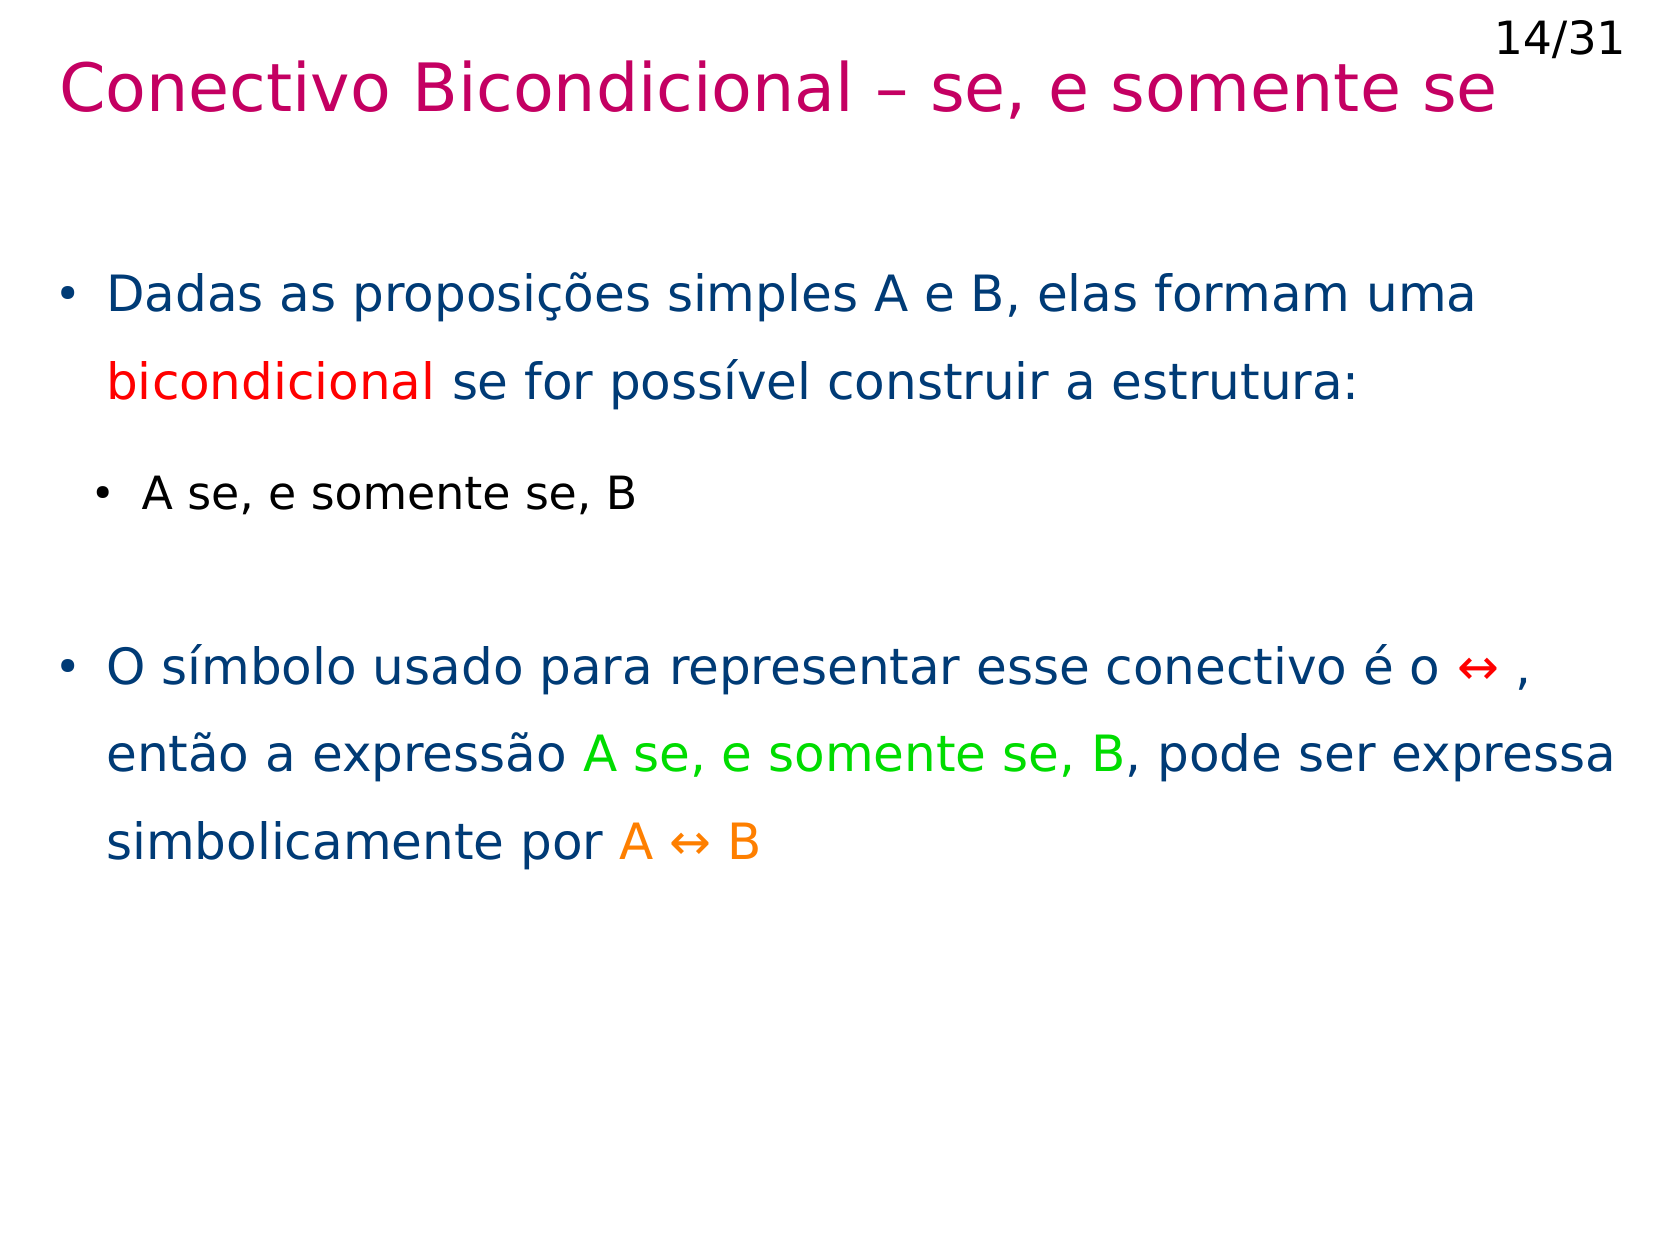

# Conectivo Bicondicional – se, e somente se
14
Dadas as proposições simples A e B, elas formam uma bicondicional se for possível construir a estrutura:
A se, e somente se, B
O símbolo usado para representar esse conectivo é o ↔ , então a expressão A se, e somente se, B, pode ser expressa simbolicamente por A ↔ B